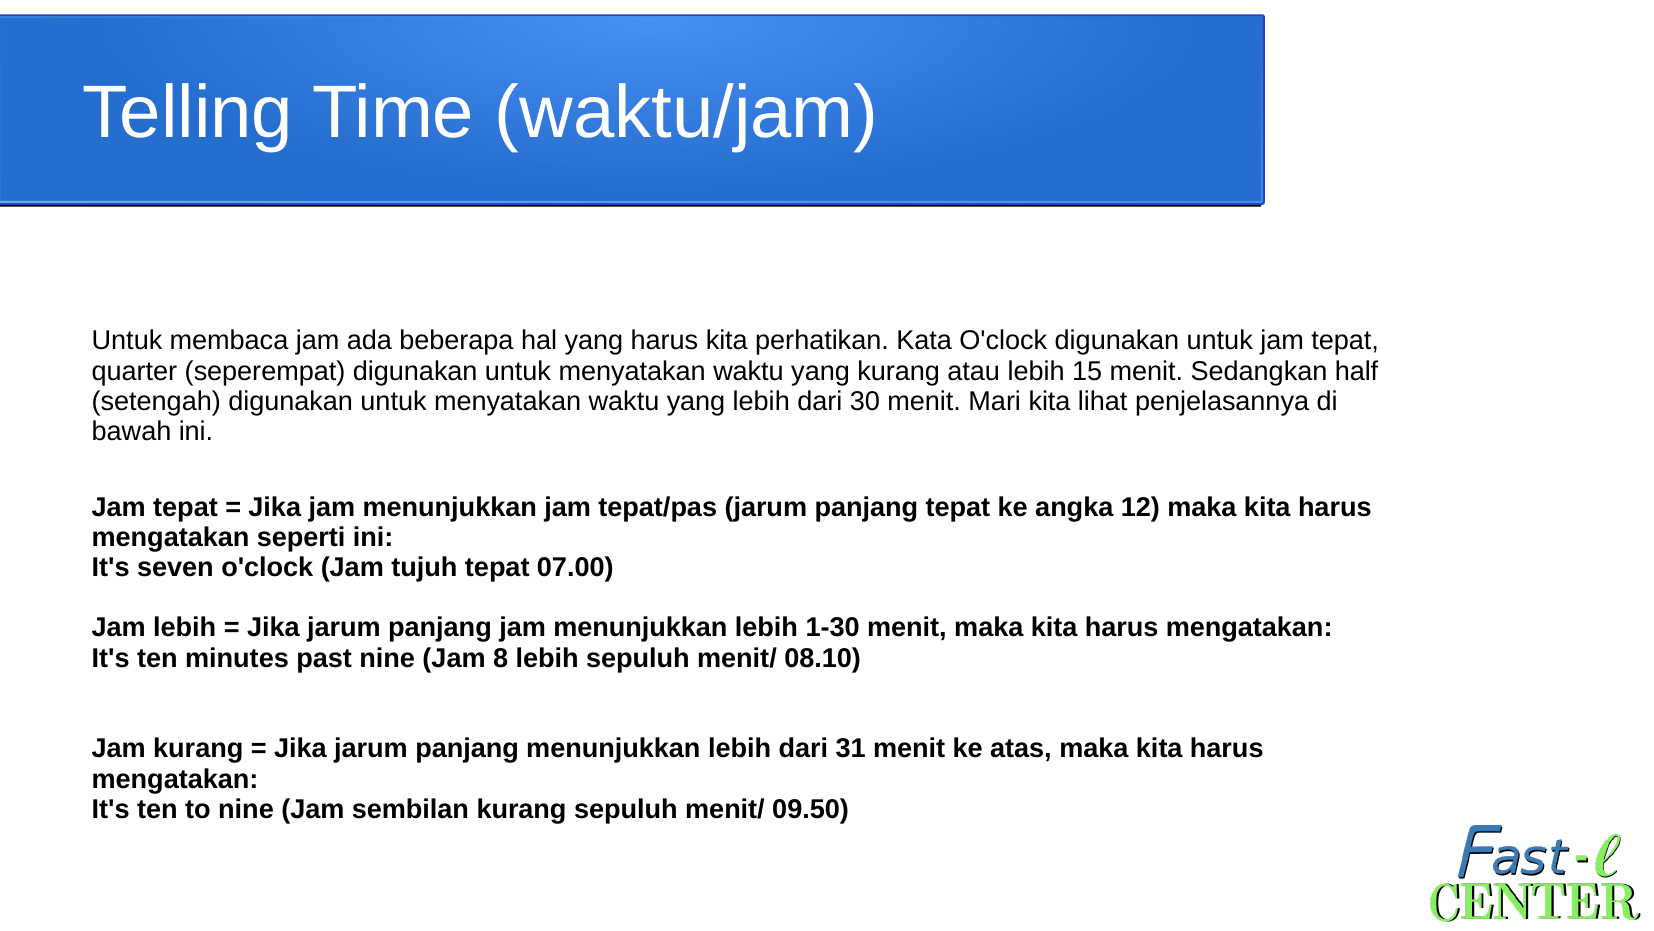

# Telling Time (waktu/jam)
Untuk membaca jam ada beberapa hal yang harus kita perhatikan. Kata O'clock digunakan untuk jam tepat, quarter (seperempat) digunakan untuk menyatakan waktu yang kurang atau lebih 15 menit. Sedangkan half (setengah) digunakan untuk menyatakan waktu yang lebih dari 30 menit. Mari kita lihat penjelasannya di bawah ini.
Jam tepat = Jika jam menunjukkan jam tepat/pas (jarum panjang tepat ke angka 12) maka kita harus mengatakan seperti ini:
It's seven o'clock (Jam tujuh tepat 07.00)
Jam lebih = Jika jarum panjang jam menunjukkan lebih 1-30 menit, maka kita harus mengatakan:
It's ten minutes past nine (Jam 8 lebih sepuluh menit/ 08.10)
Jam kurang = Jika jarum panjang menunjukkan lebih dari 31 menit ke atas, maka kita harus mengatakan:
It's ten to nine (Jam sembilan kurang sepuluh menit/ 09.50)